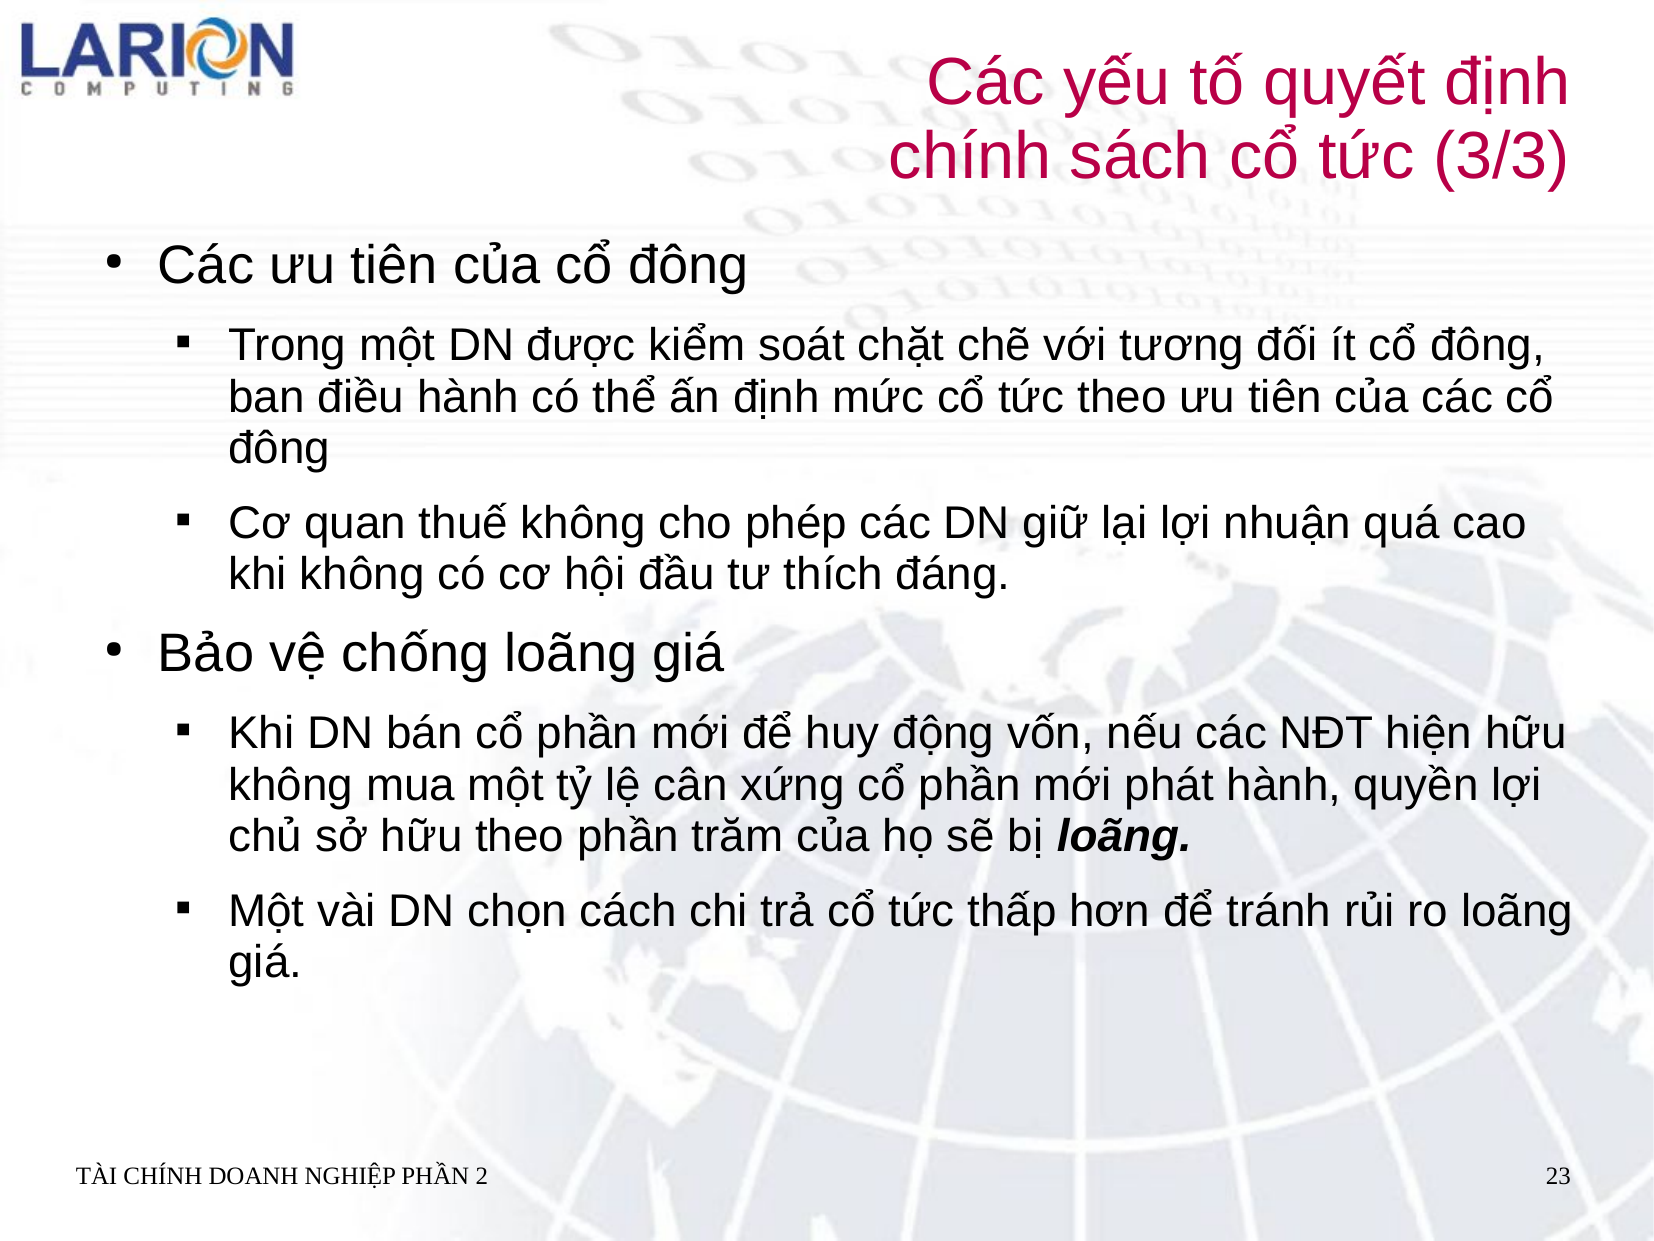

# Các yếu tố quyết định chính sách cổ tức (3/3)
Các ưu tiên của cổ đông
Trong một DN được kiểm soát chặt chẽ với tương đối ít cổ đông, ban điều hành có thể ấn định mức cổ tức theo ưu tiên của các cổ đông
Cơ quan thuế không cho phép các DN giữ lại lợi nhuận quá cao khi không có cơ hội đầu tư thích đáng.
Bảo vệ chống loãng giá
Khi DN bán cổ phần mới để huy động vốn, nếu các NĐT hiện hữu không mua một tỷ lệ cân xứng cổ phần mới phát hành, quyền lợi chủ sở hữu theo phần trăm của họ sẽ bị loãng.
Một vài DN chọn cách chi trả cổ tức thấp hơn để tránh rủi ro loãng giá.
TÀI CHÍNH DOANH NGHIỆP PHẦN 2
23